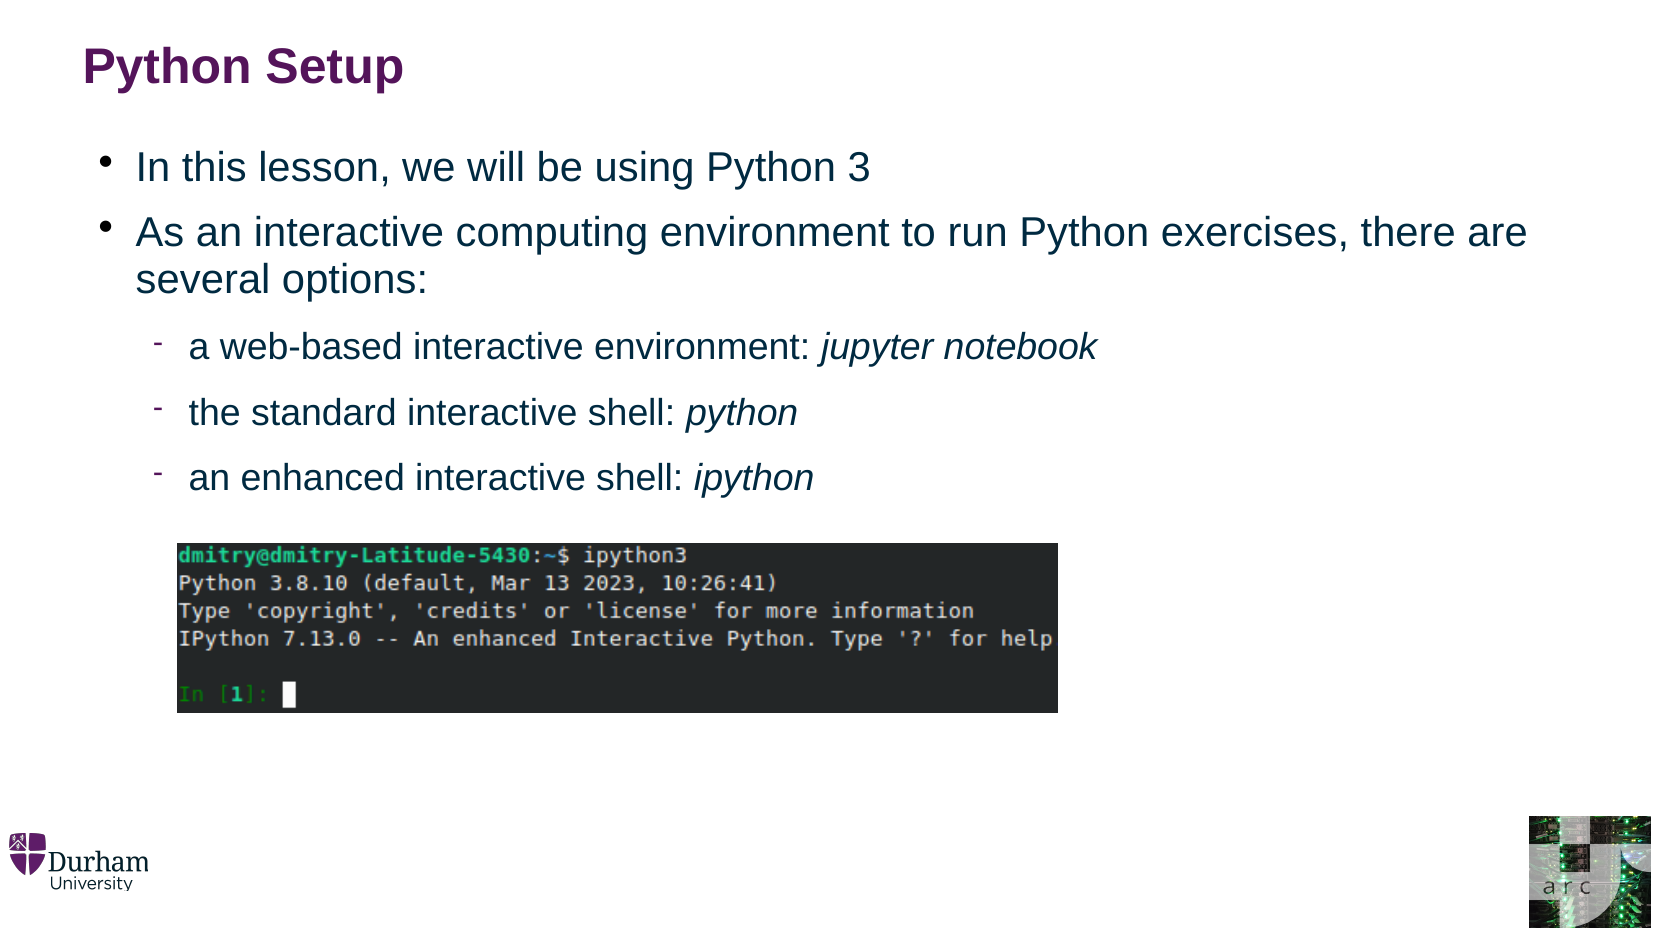

# Python Setup
In this lesson, we will be using Python 3
As an interactive computing environment to run Python exercises, there are several options:
a web-based interactive environment: jupyter notebook
the standard interactive shell: python
an enhanced interactive shell: ipython